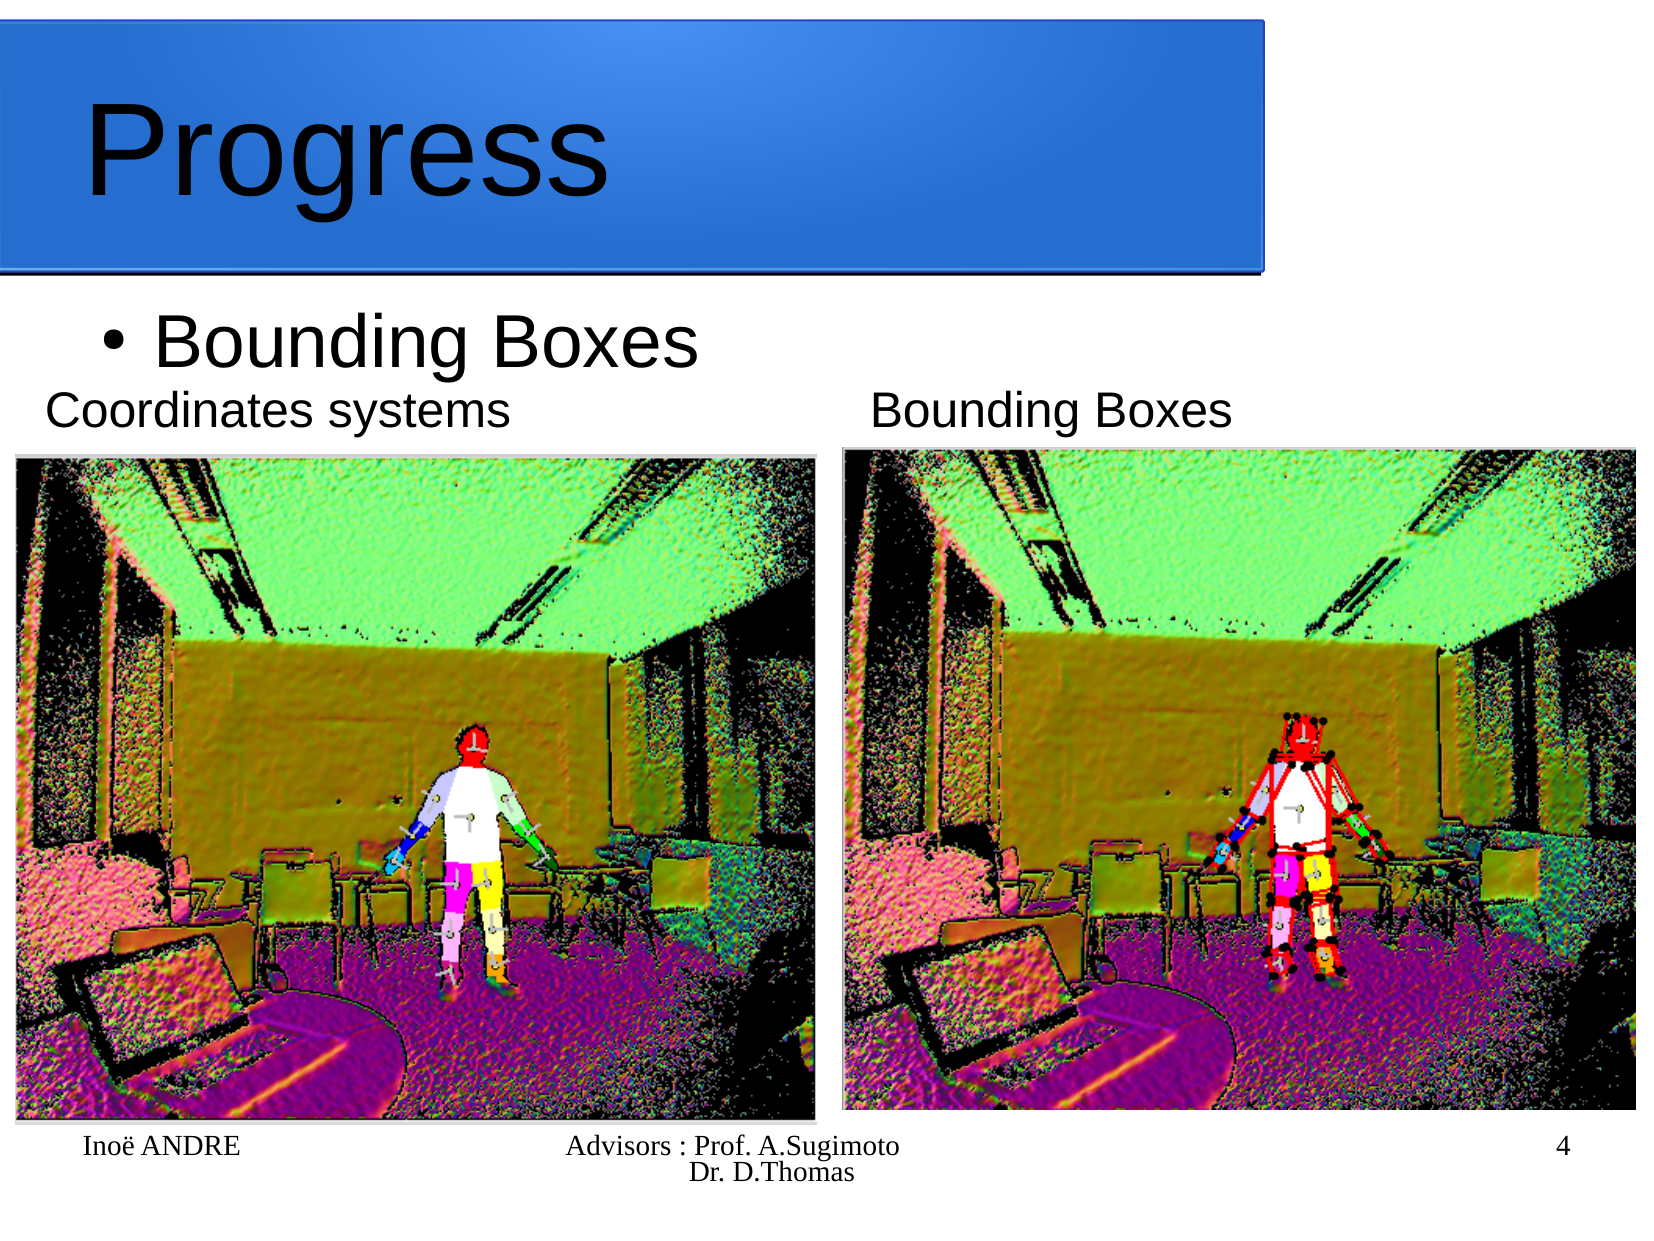

# Progress
Bounding Boxes
Coordinates systems
Bounding Boxes
Inoë ANDRE
Advisors : Prof. A.Sugimoto Dr. D.Thomas
4